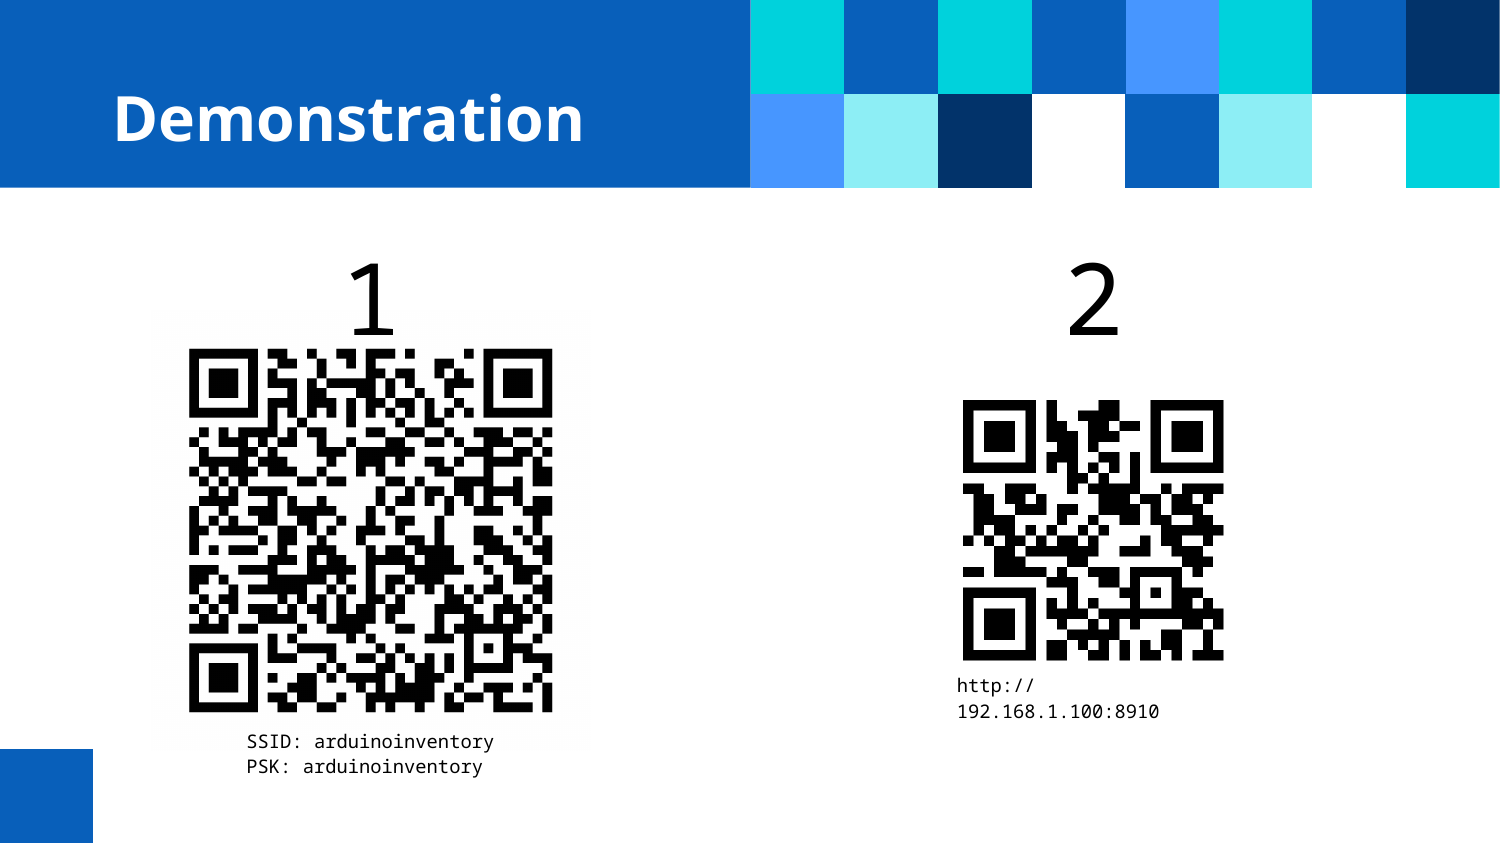

# Demonstration
1
2
http://192.168.1.100:8910
SSID: arduinoinventory
PSK: arduinoinventory